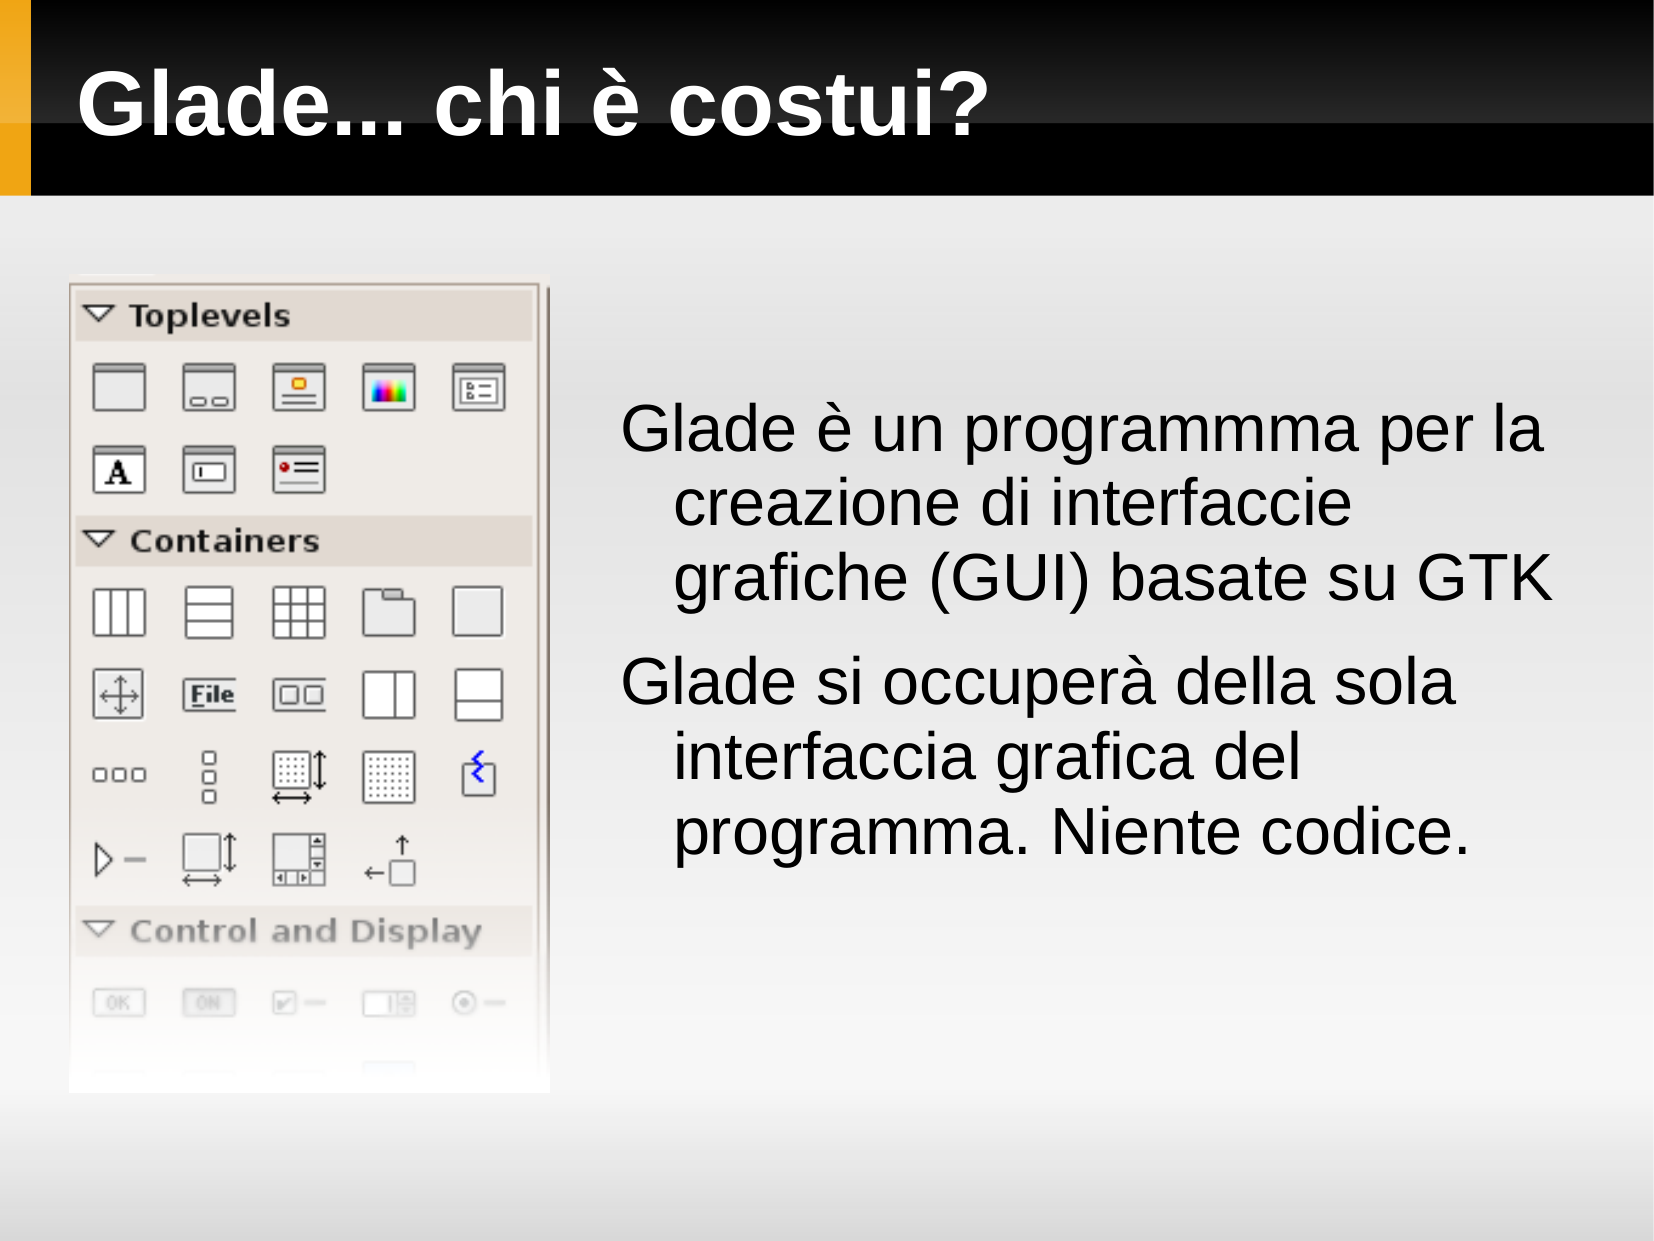

# Glade... chi è costui?
Glade è un programmma per la creazione di interfaccie grafiche (GUI) basate su GTK
Glade si occuperà della sola interfaccia grafica del programma. Niente codice.